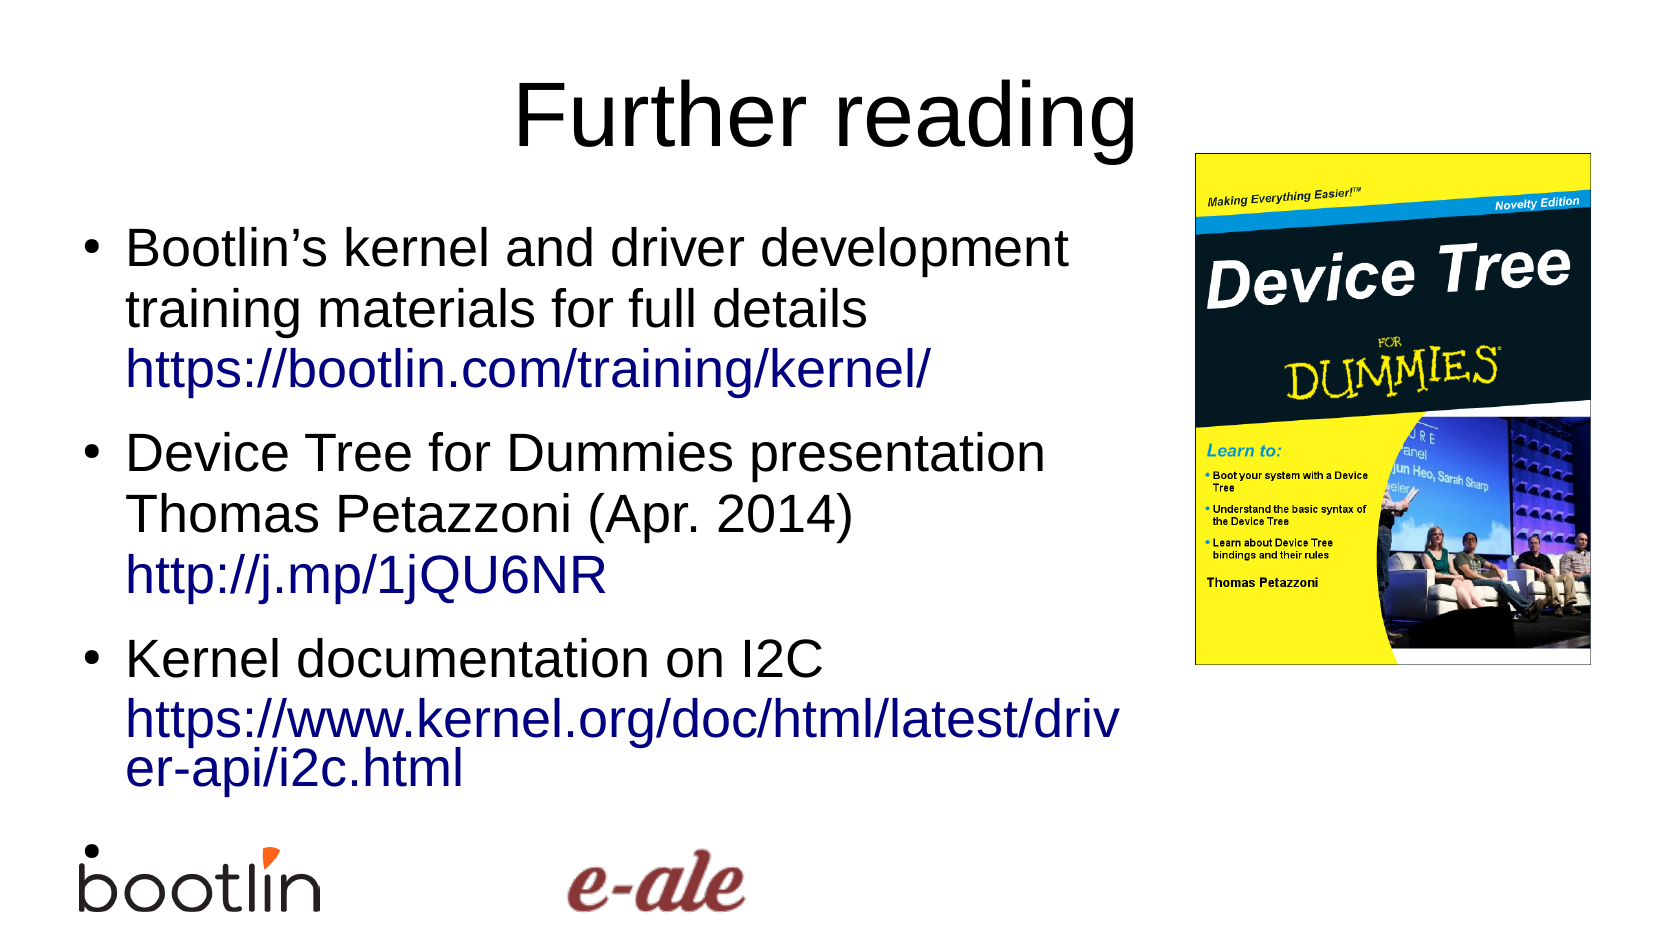

# Further reading
Bootlin’s kernel and driver development training materials for full details
https://bootlin.com/training/kernel/
Device Tree for Dummies presentation
Thomas Petazzoni (Apr. 2014)
http://j.mp/1jQU6NR
Kernel documentation on I2C
https://www.kernel.org/doc/html/latest/driver-api/i2c.html